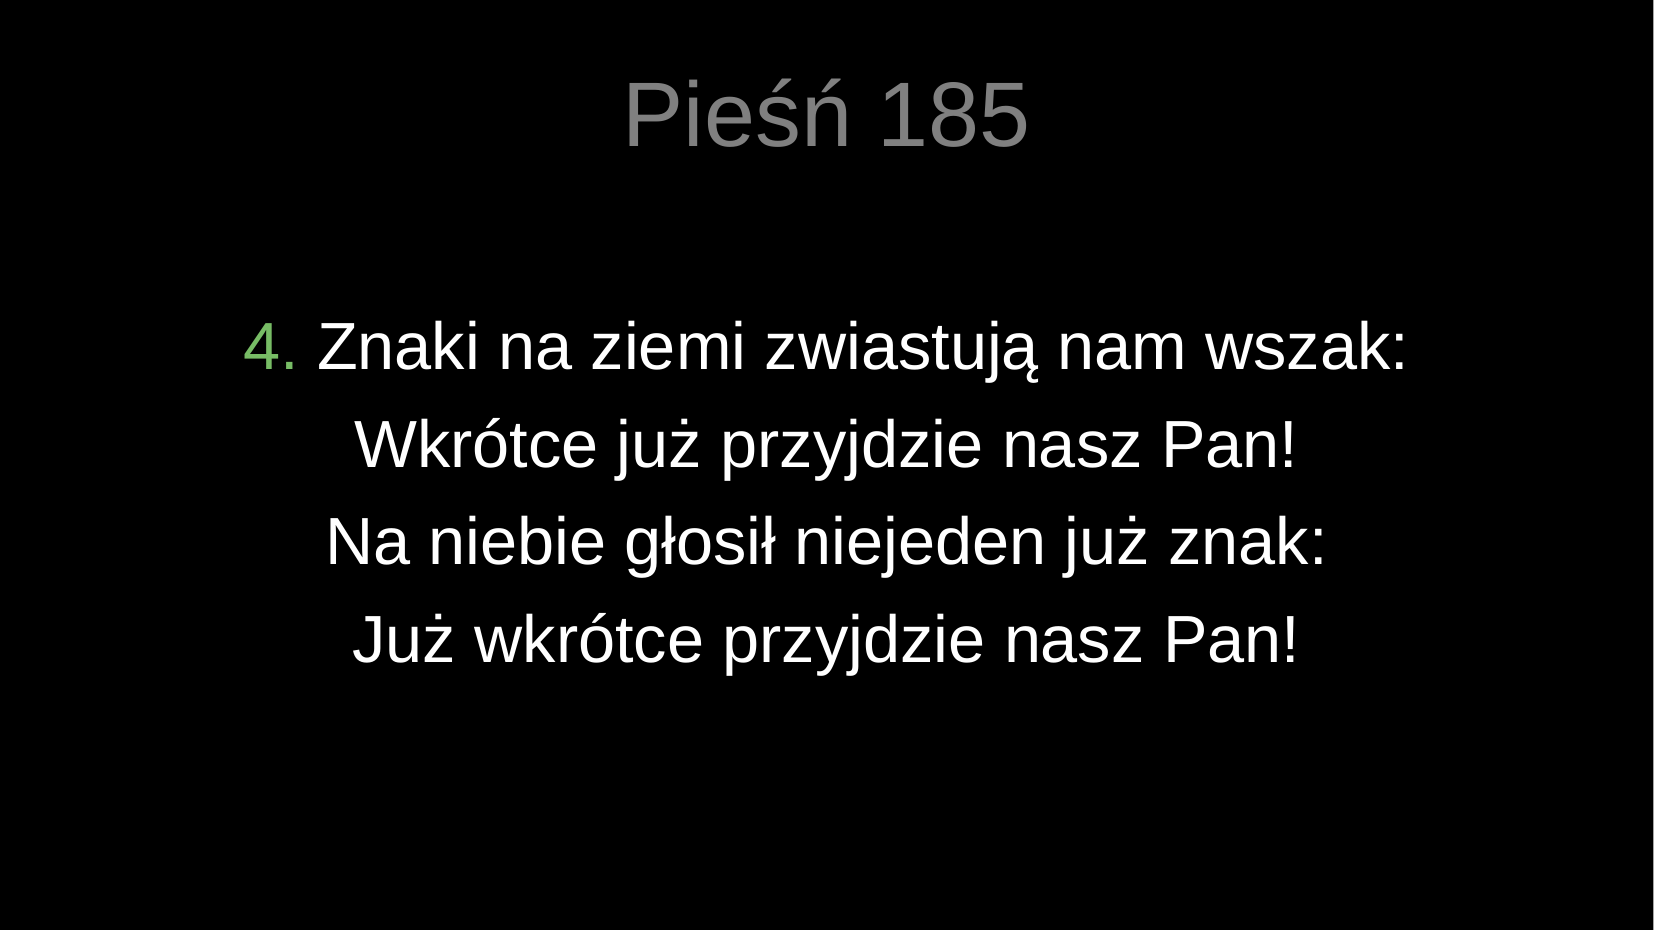

# Pieśń 185
4. Znaki na ziemi zwiastują nam wszak:
Wkrótce już przyjdzie nasz Pan!
Na niebie głosił niejeden już znak:
Już wkrótce przyjdzie nasz Pan!